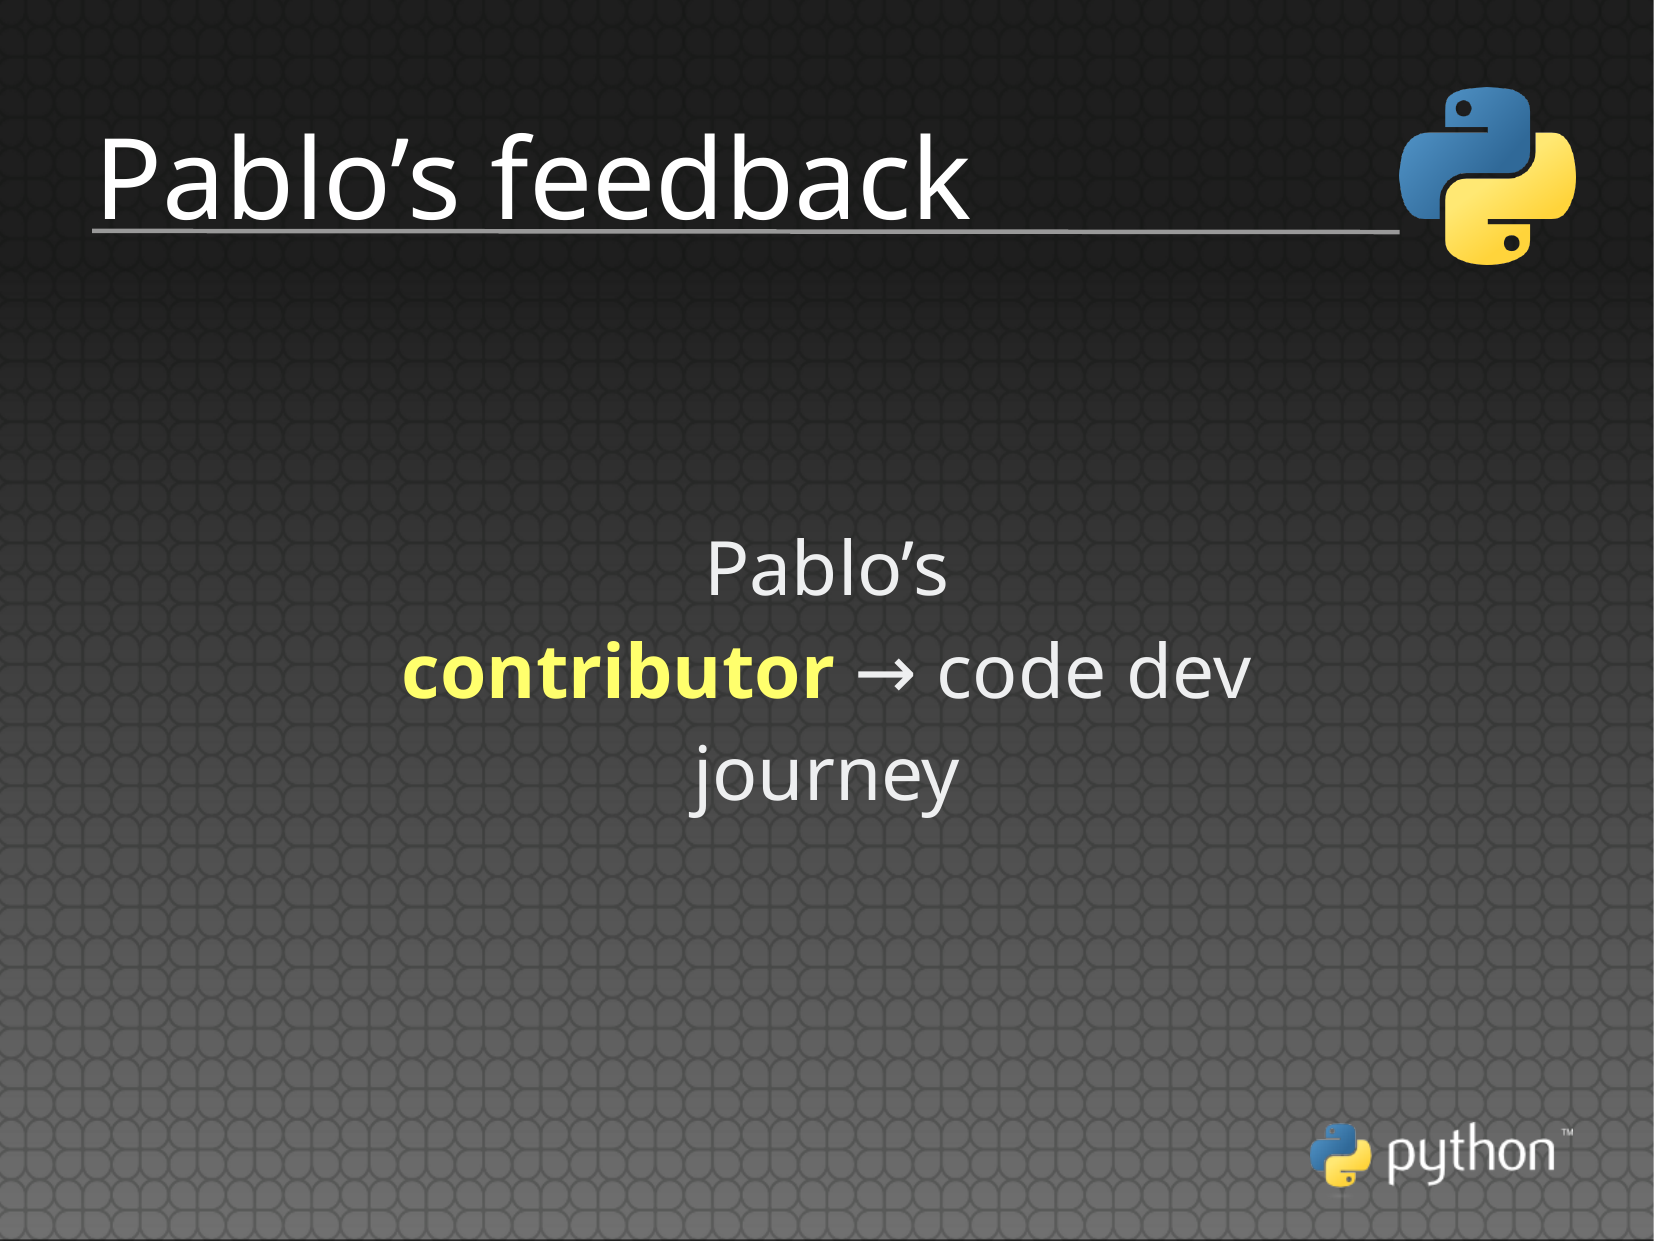

Pablo’s feedback
# Pablo’s contributor → code dev journey